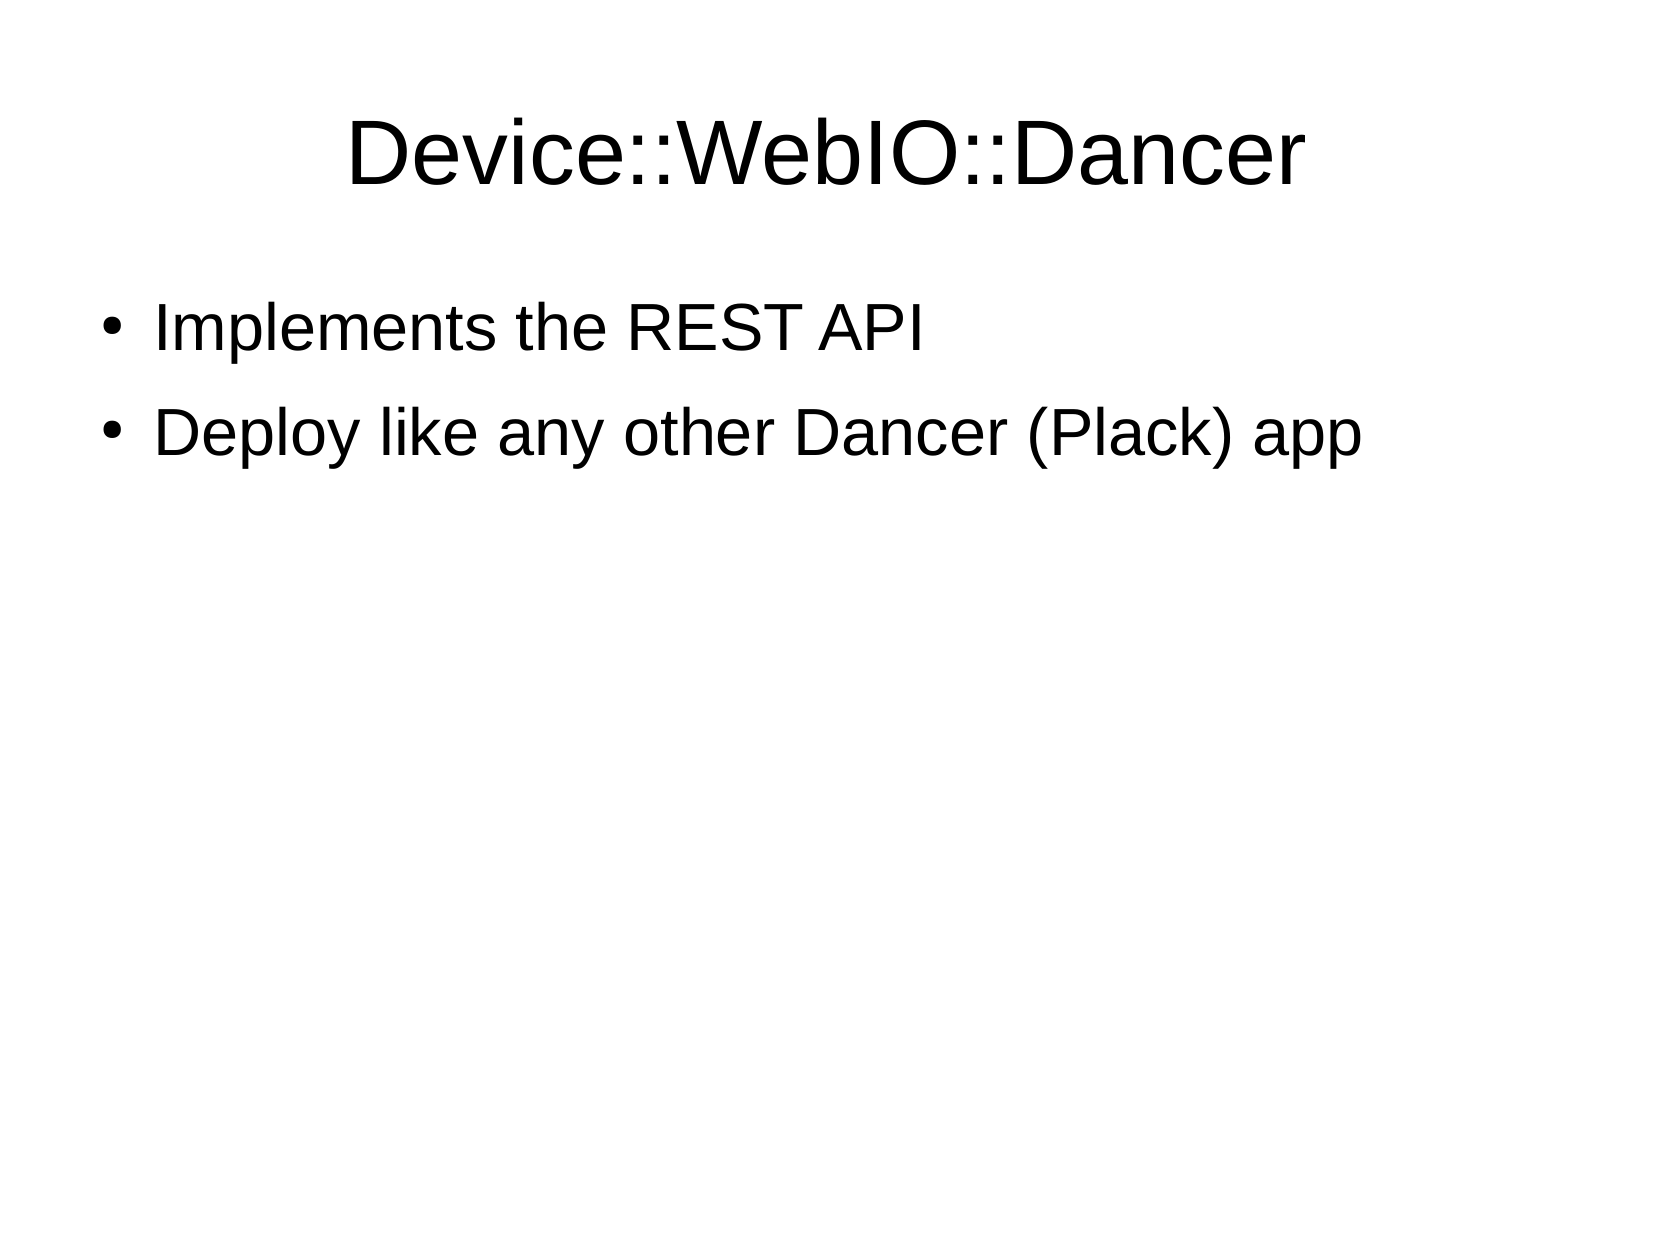

# Device::WebIO::Dancer
Implements the REST API
Deploy like any other Dancer (Plack) app